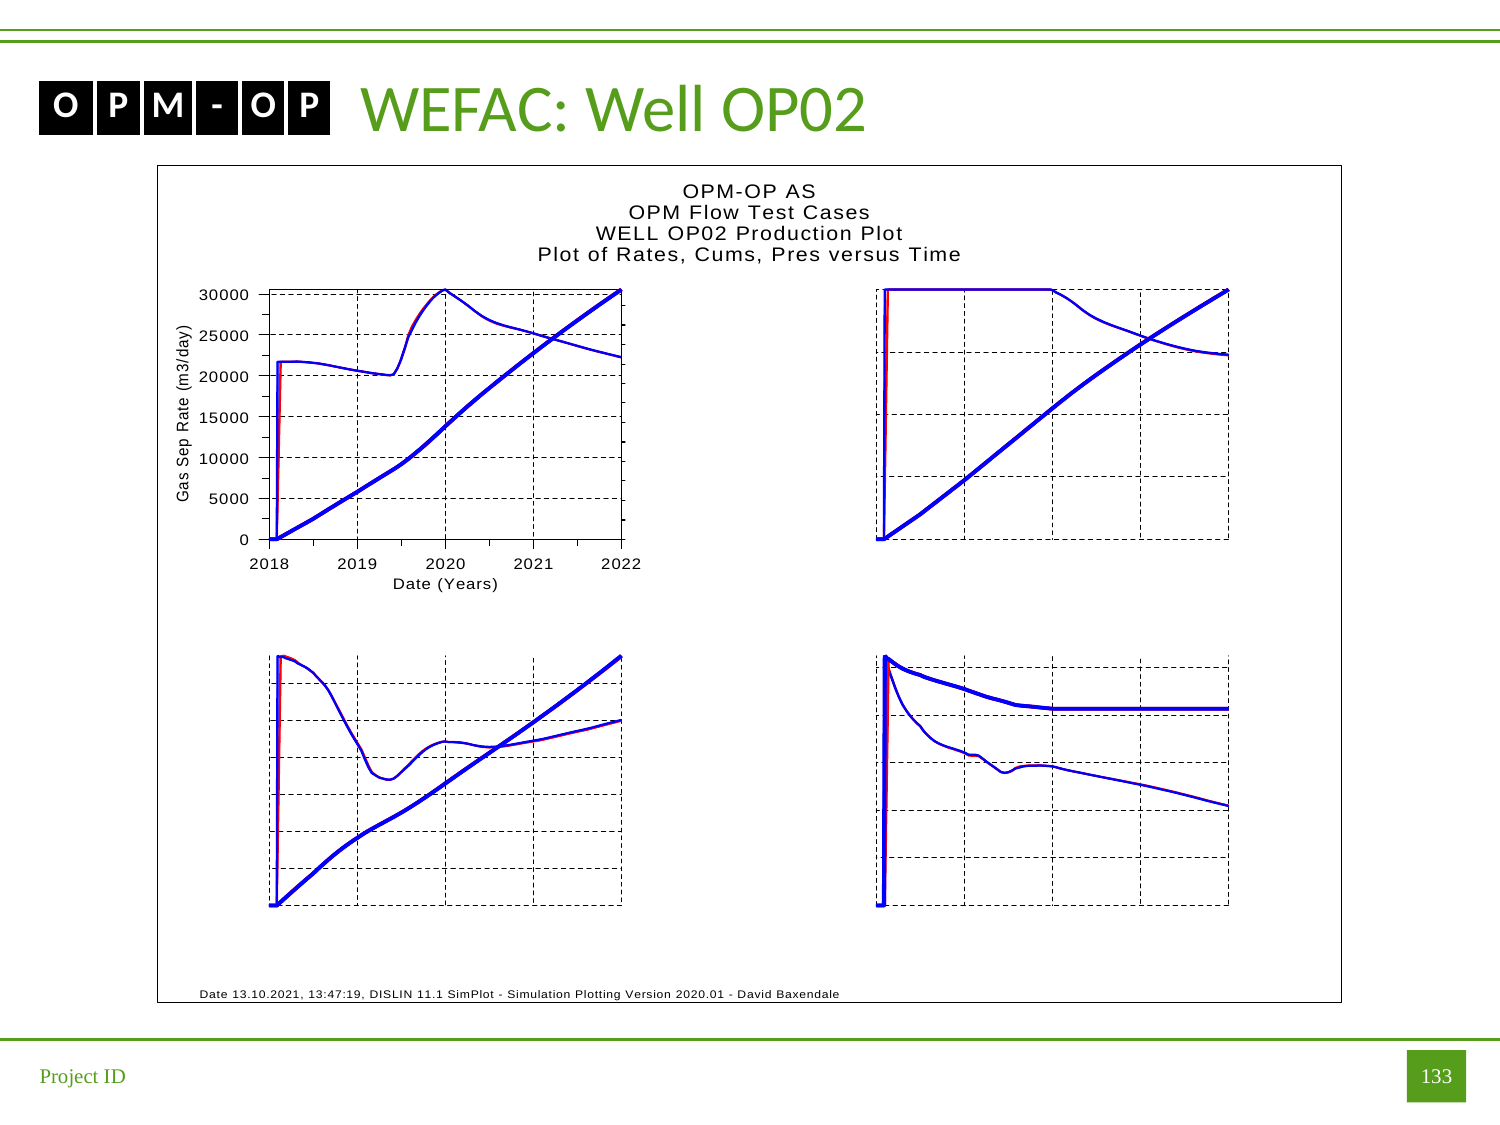

# WEFAC: well OP02
Project ID
133